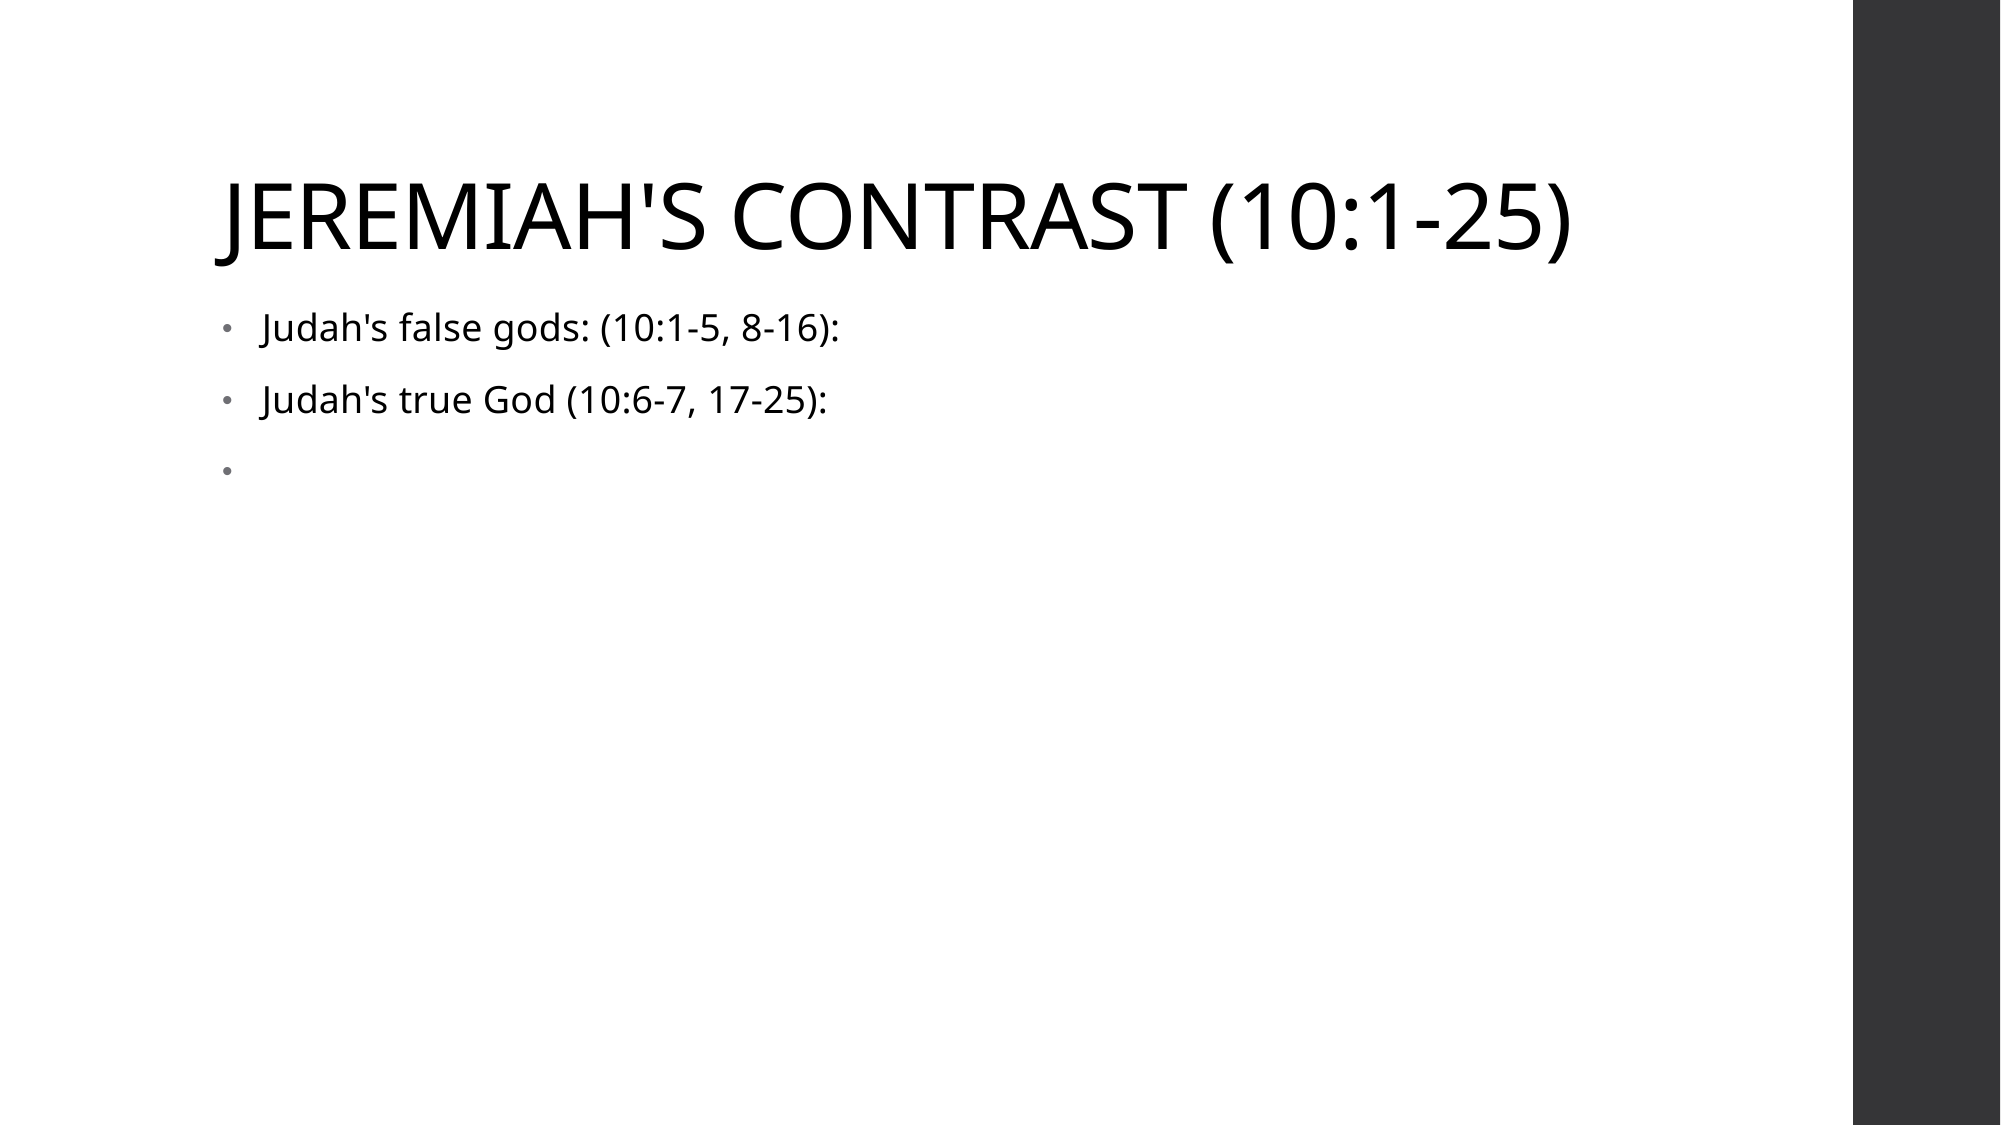

# JEREMIAH'S CONTRAST (10:1-25)
 Judah's false gods: (10:1-5, 8-16):
 Judah's true God (10:6-7, 17-25):